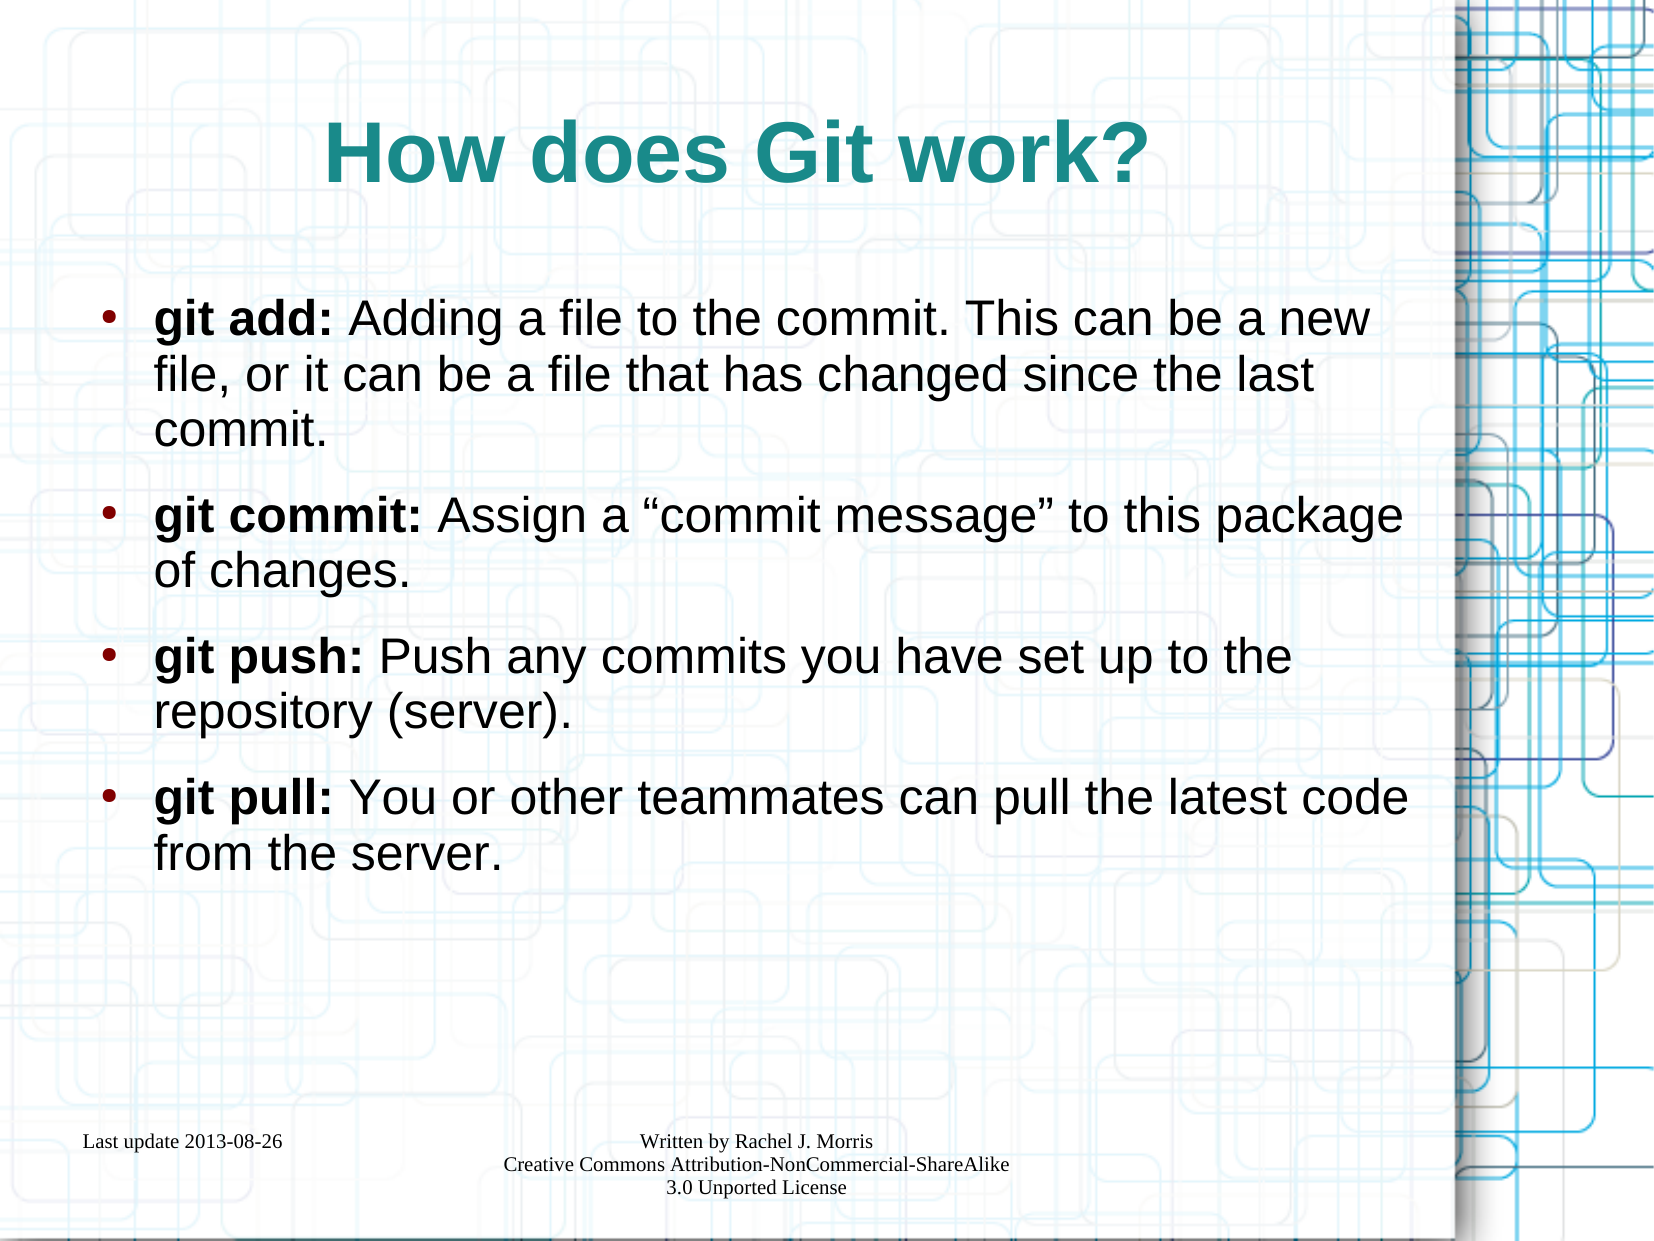

# How does Git work?
git add: Adding a file to the commit. This can be a new file, or it can be a file that has changed since the last commit.
git commit: Assign a “commit message” to this package of changes.
git push: Push any commits you have set up to the repository (server).
git pull: You or other teammates can pull the latest code from the server.